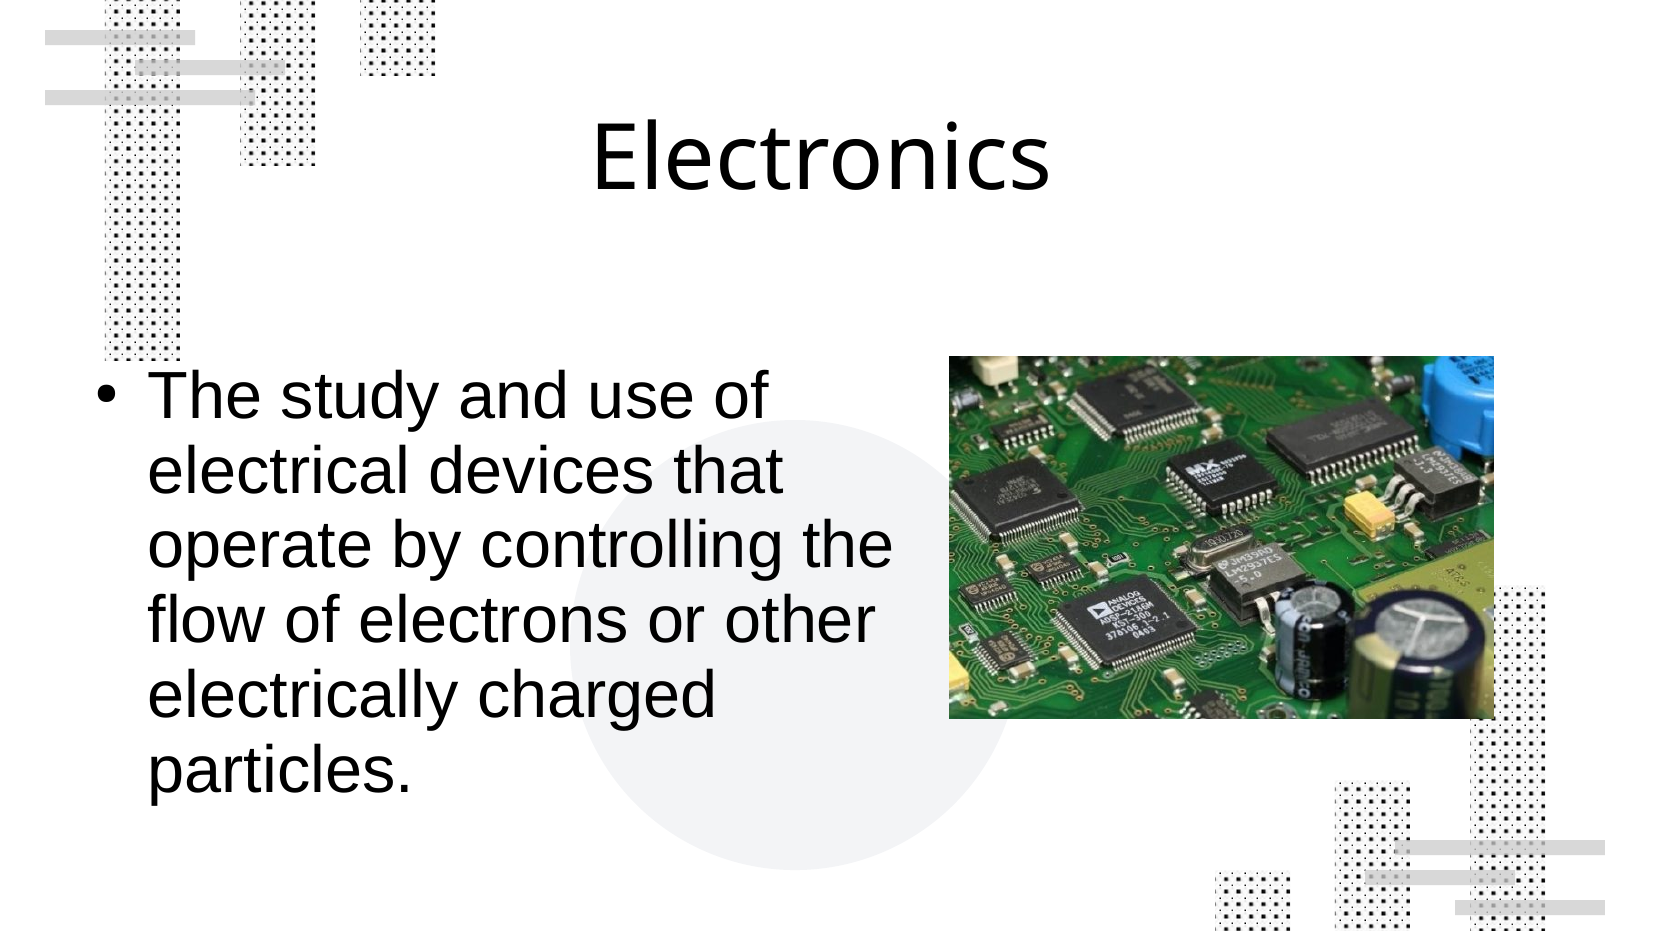

# Electronics
The study and use of electrical devices that operate by controlling the flow of electrons or other electrically charged particles.